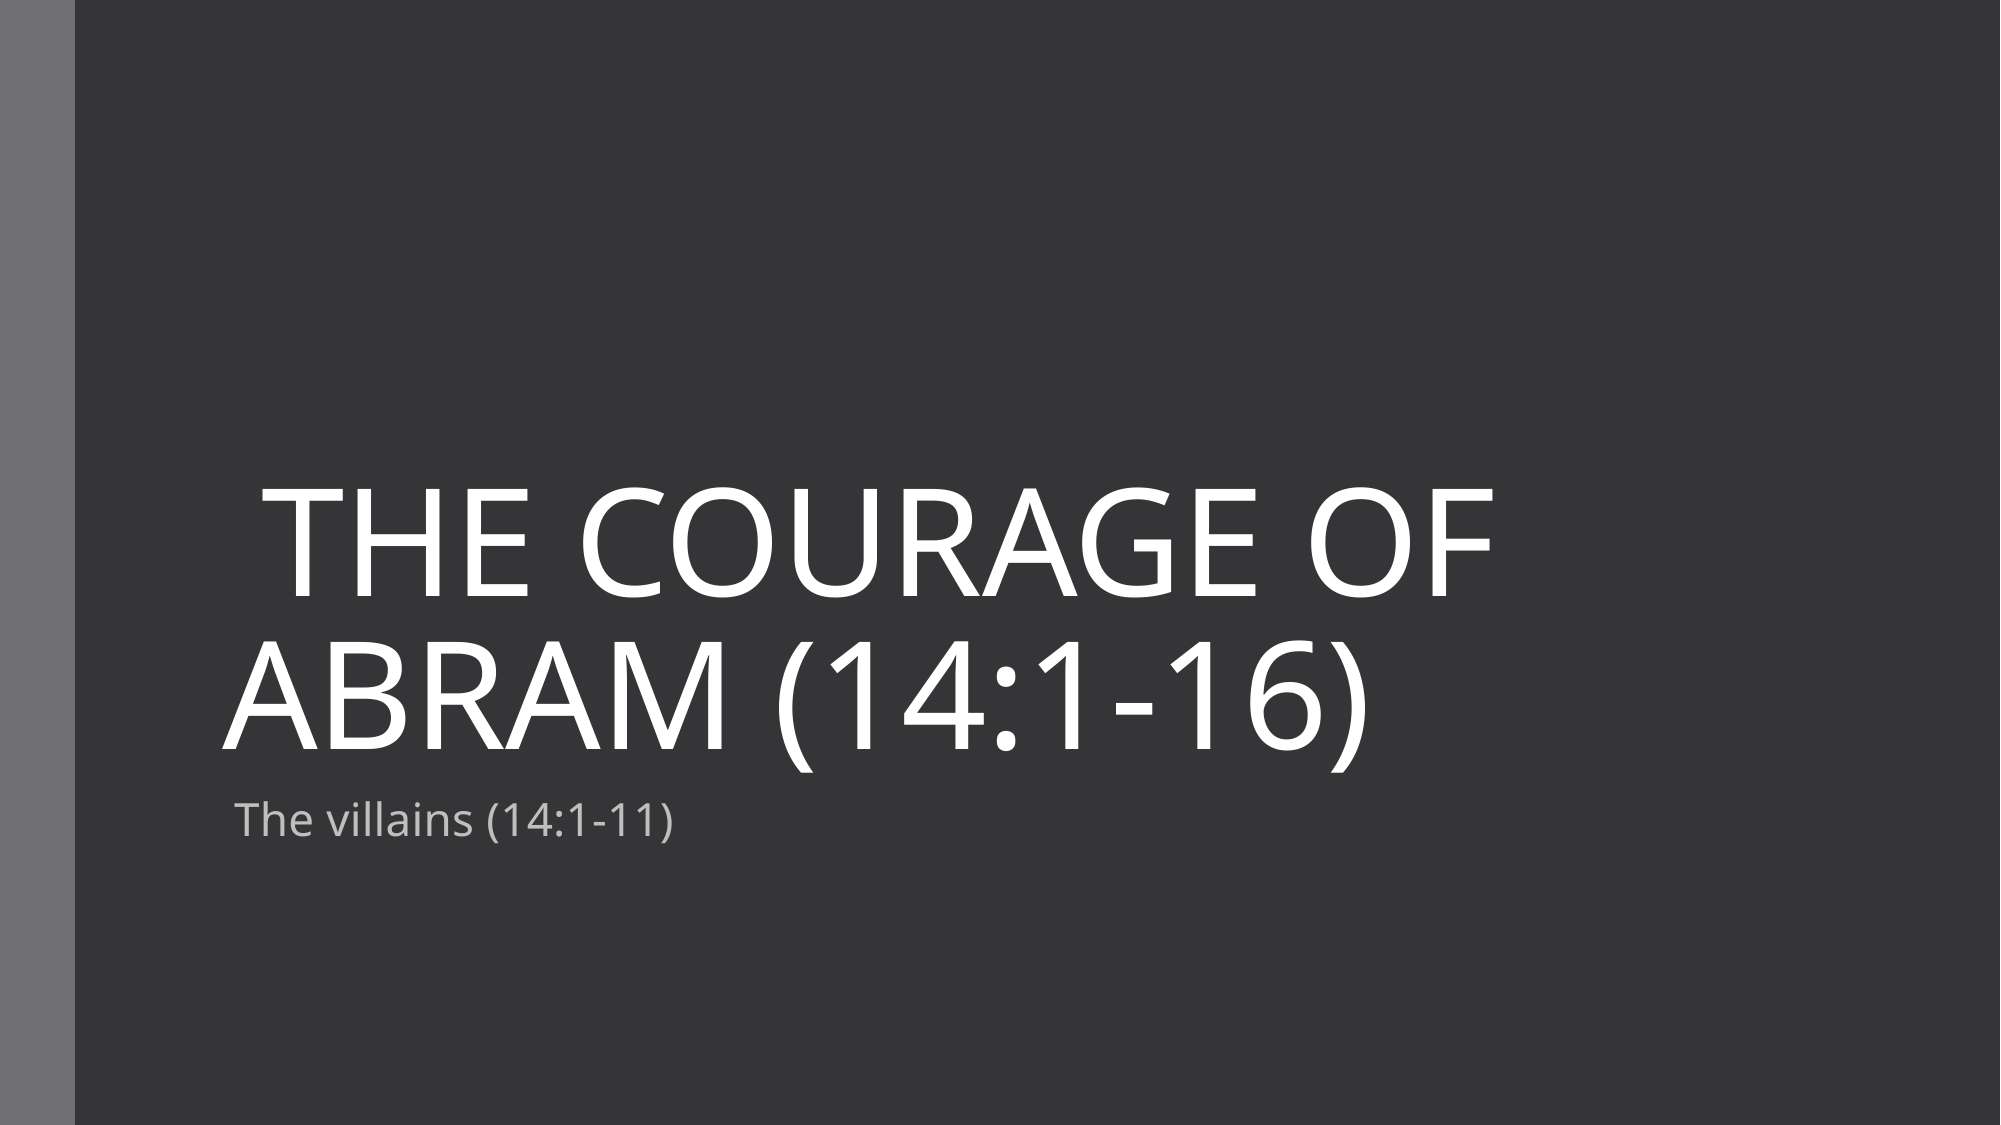

# THE COURAGE OF ABRAM (14:1-16)
 The villains (14:1-11)